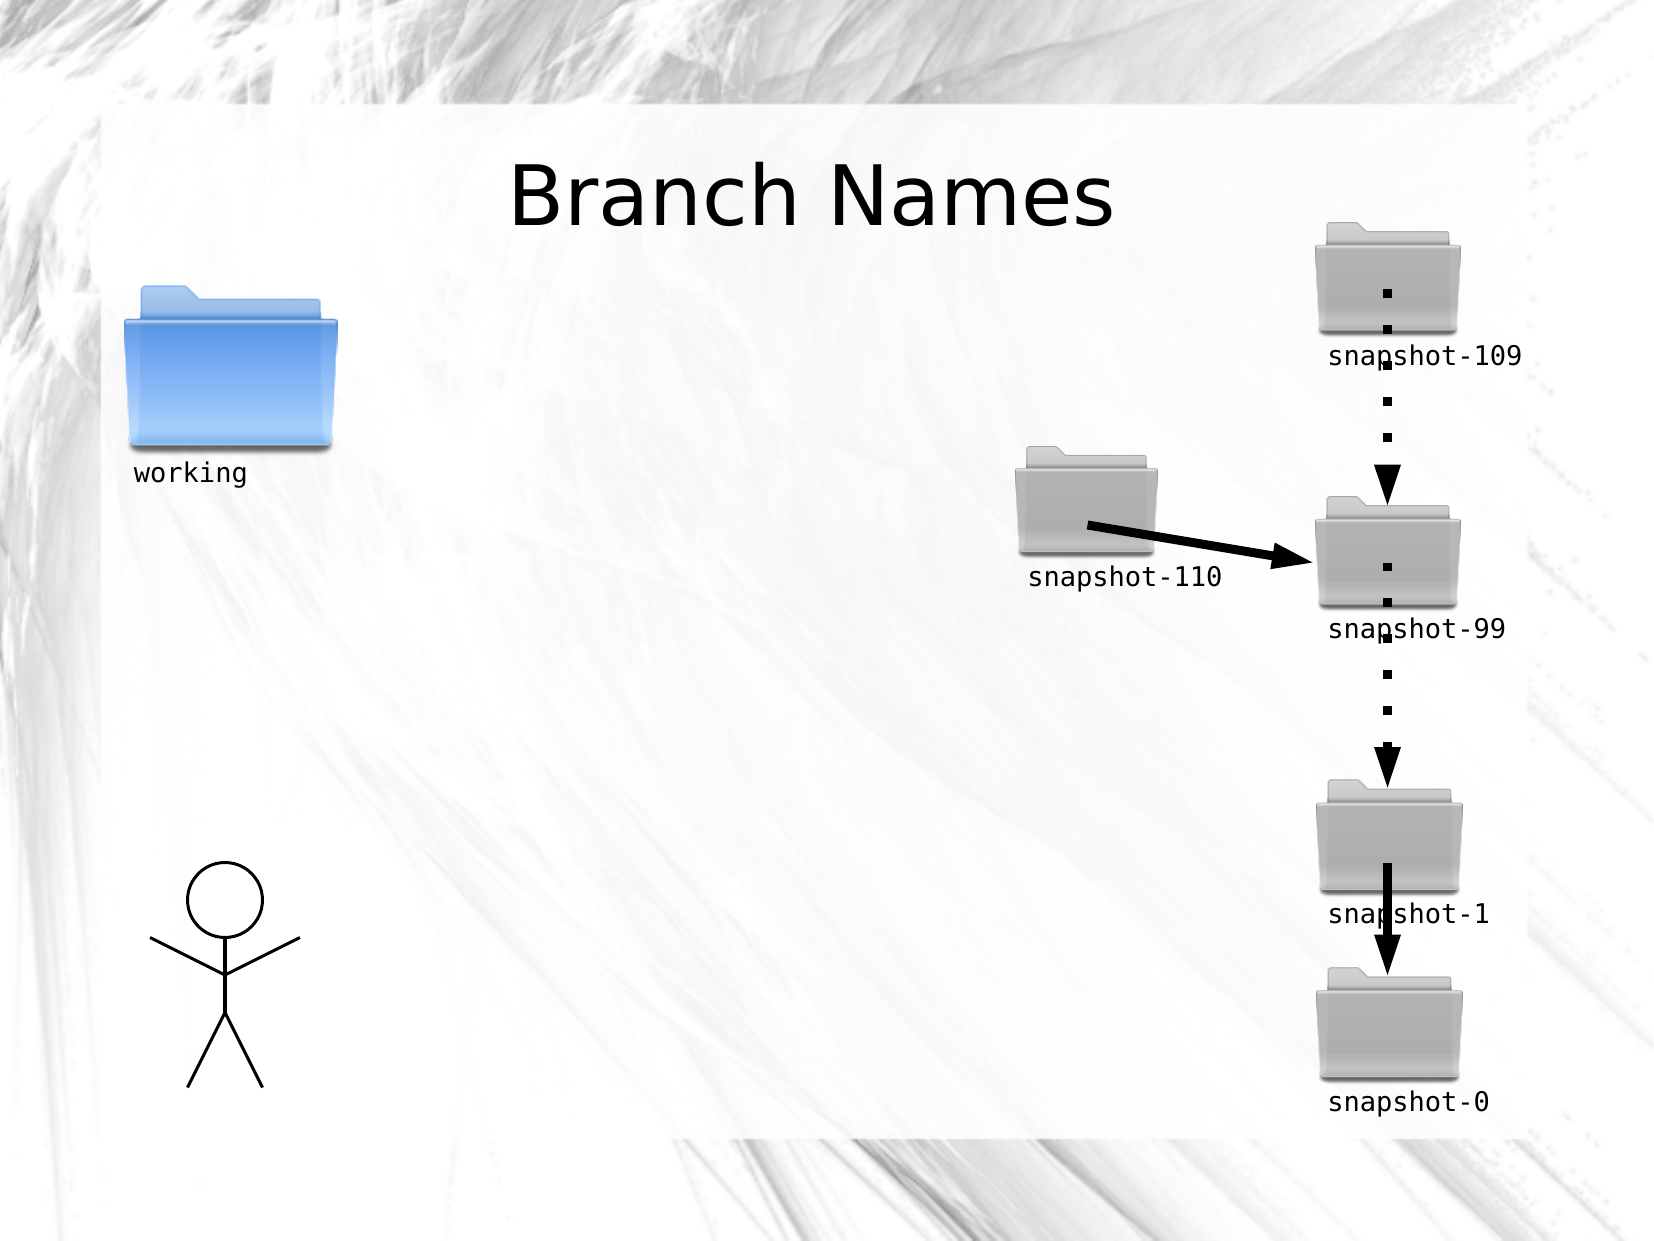

# Branch Names
snapshot-109
working
snapshot-110
snapshot-99
snapshot-1
snapshot-0